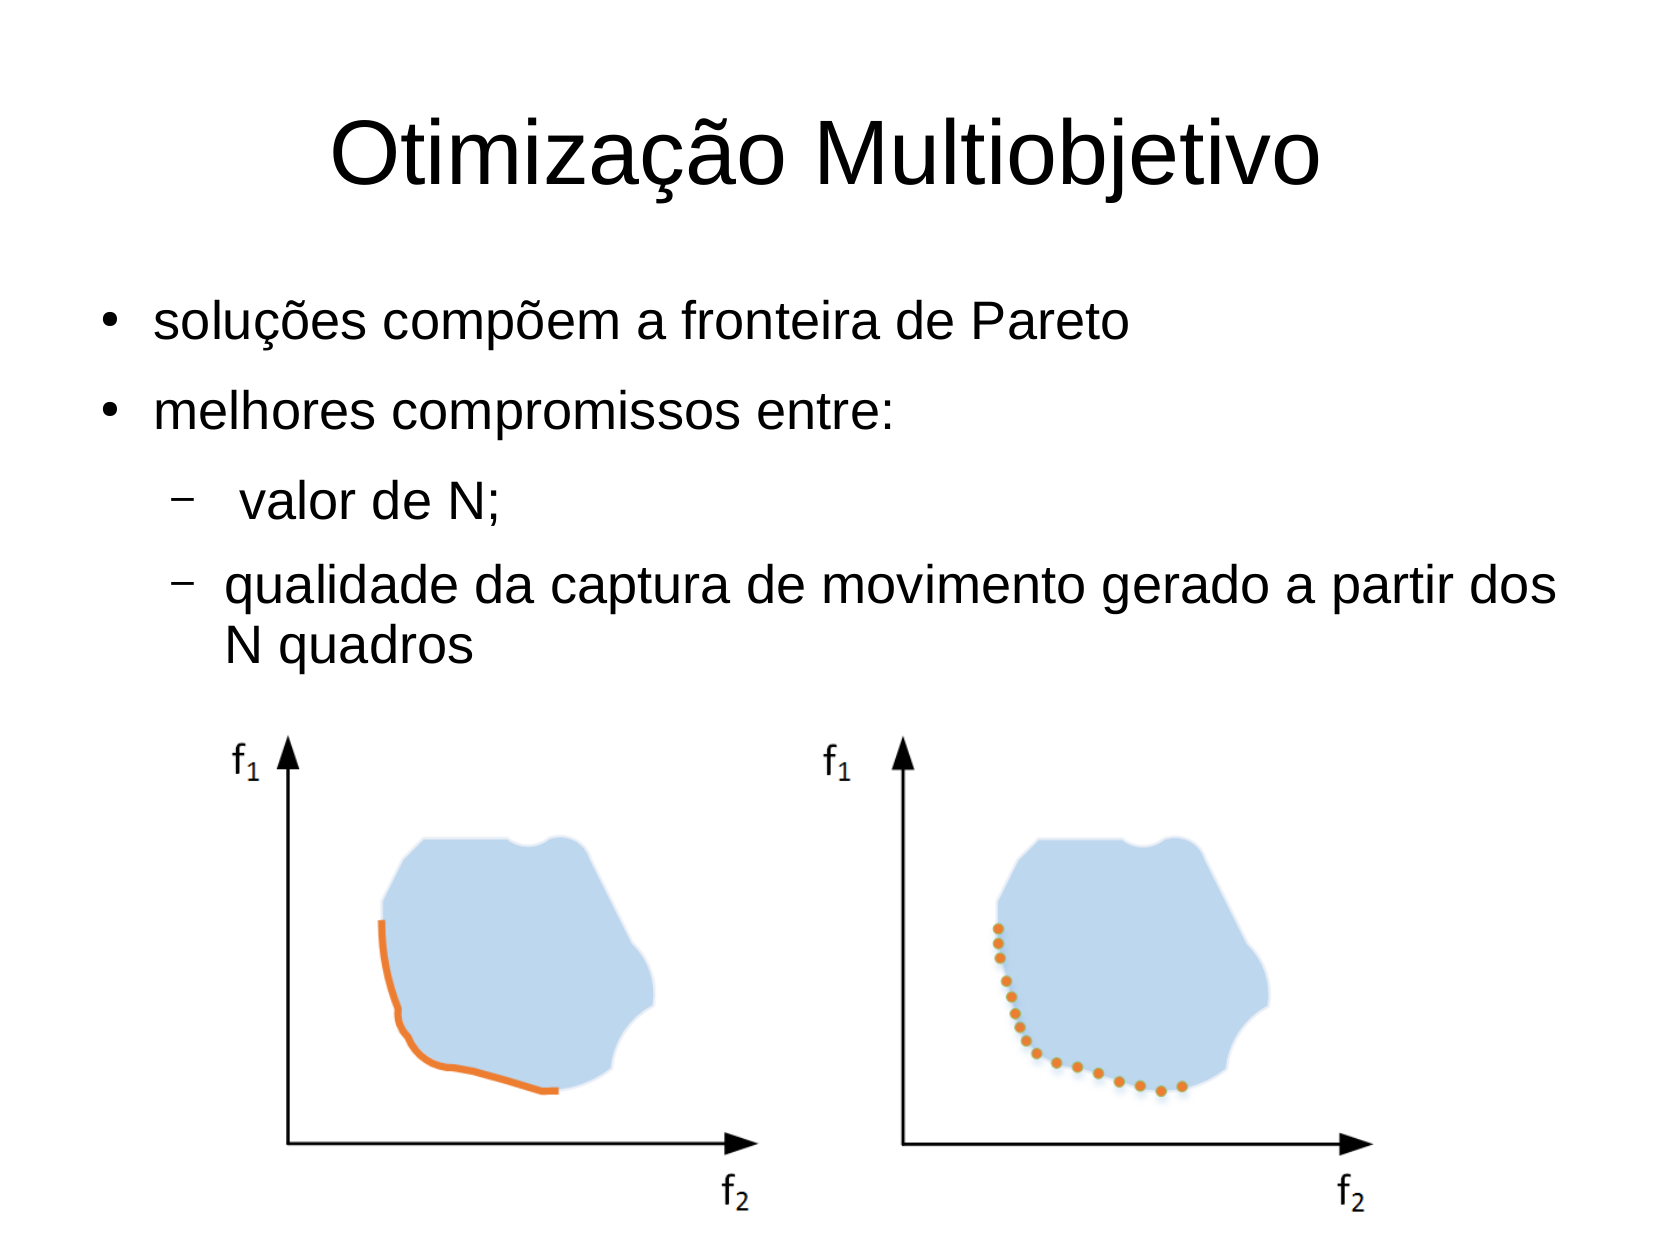

# Otimização Multiobjetivo
soluções compõem a fronteira de Pareto
melhores compromissos entre:
 valor de N;
qualidade da captura de movimento gerado a partir dos N quadros